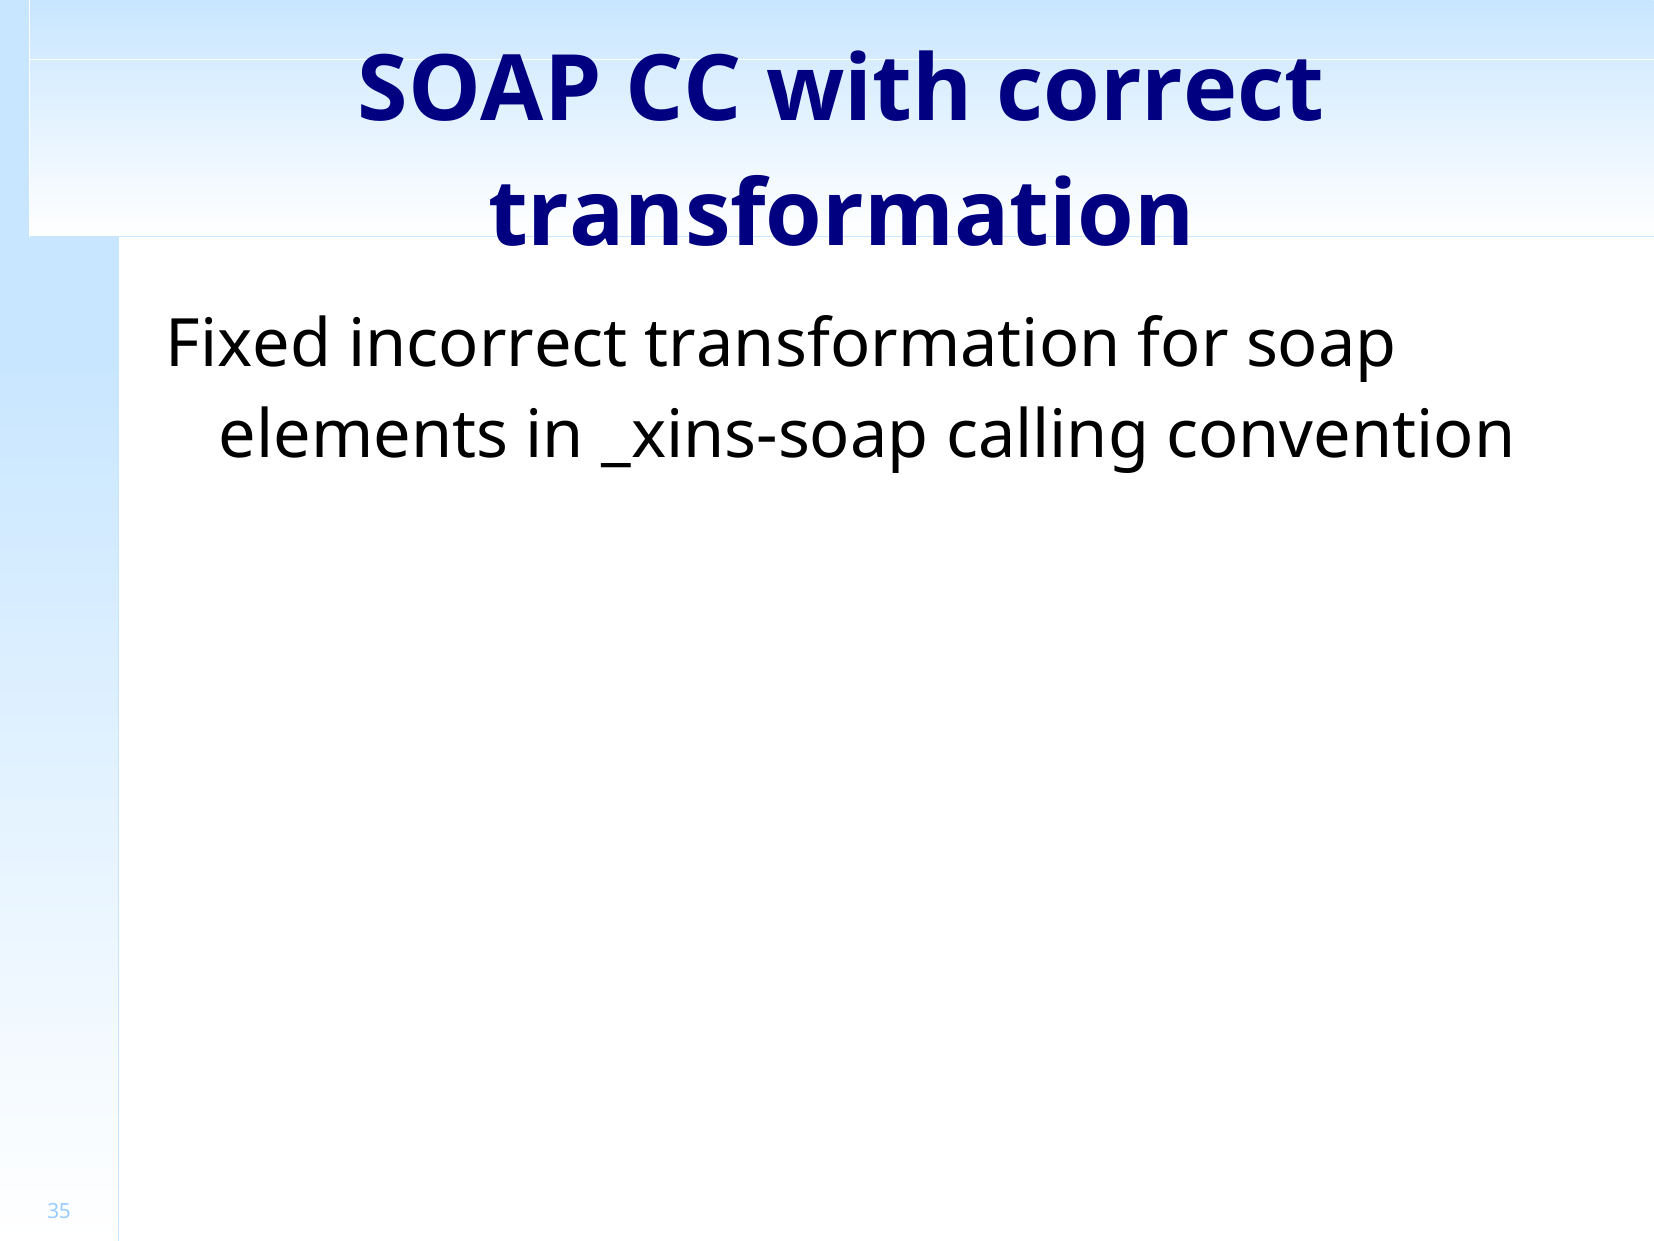

# SOAP CC with correct transformation
Fixed incorrect transformation for soap elements in _xins-soap calling convention